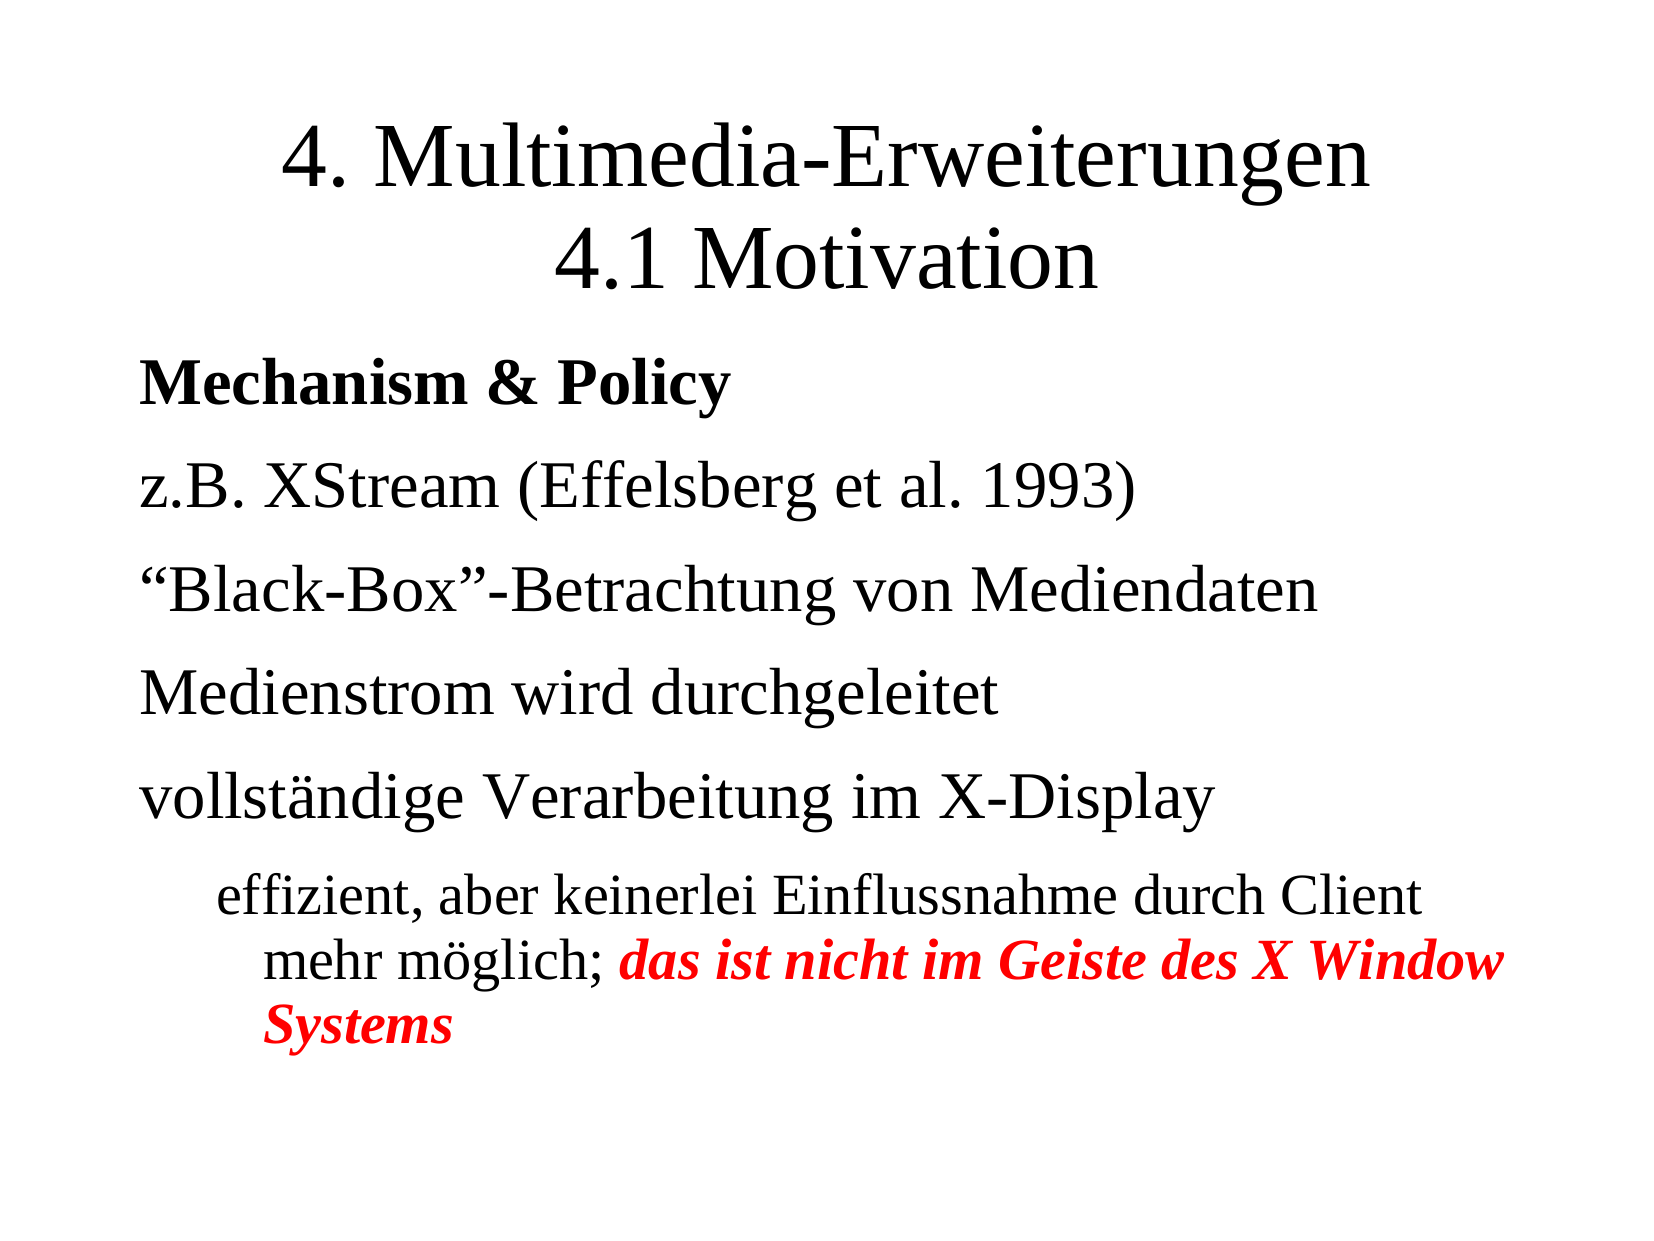

# 4. Multimedia-Erweiterungen 4.1 Motivation
Mechanism & Policy
z.B. XStream (Effelsberg et al. 1993)
“Black-Box”-Betrachtung von Mediendaten
Medienstrom wird durchgeleitet
vollständige Verarbeitung im X-Display
effizient, aber keinerlei Einflussnahme durch Client mehr möglich; das ist nicht im Geiste des X Window Systems